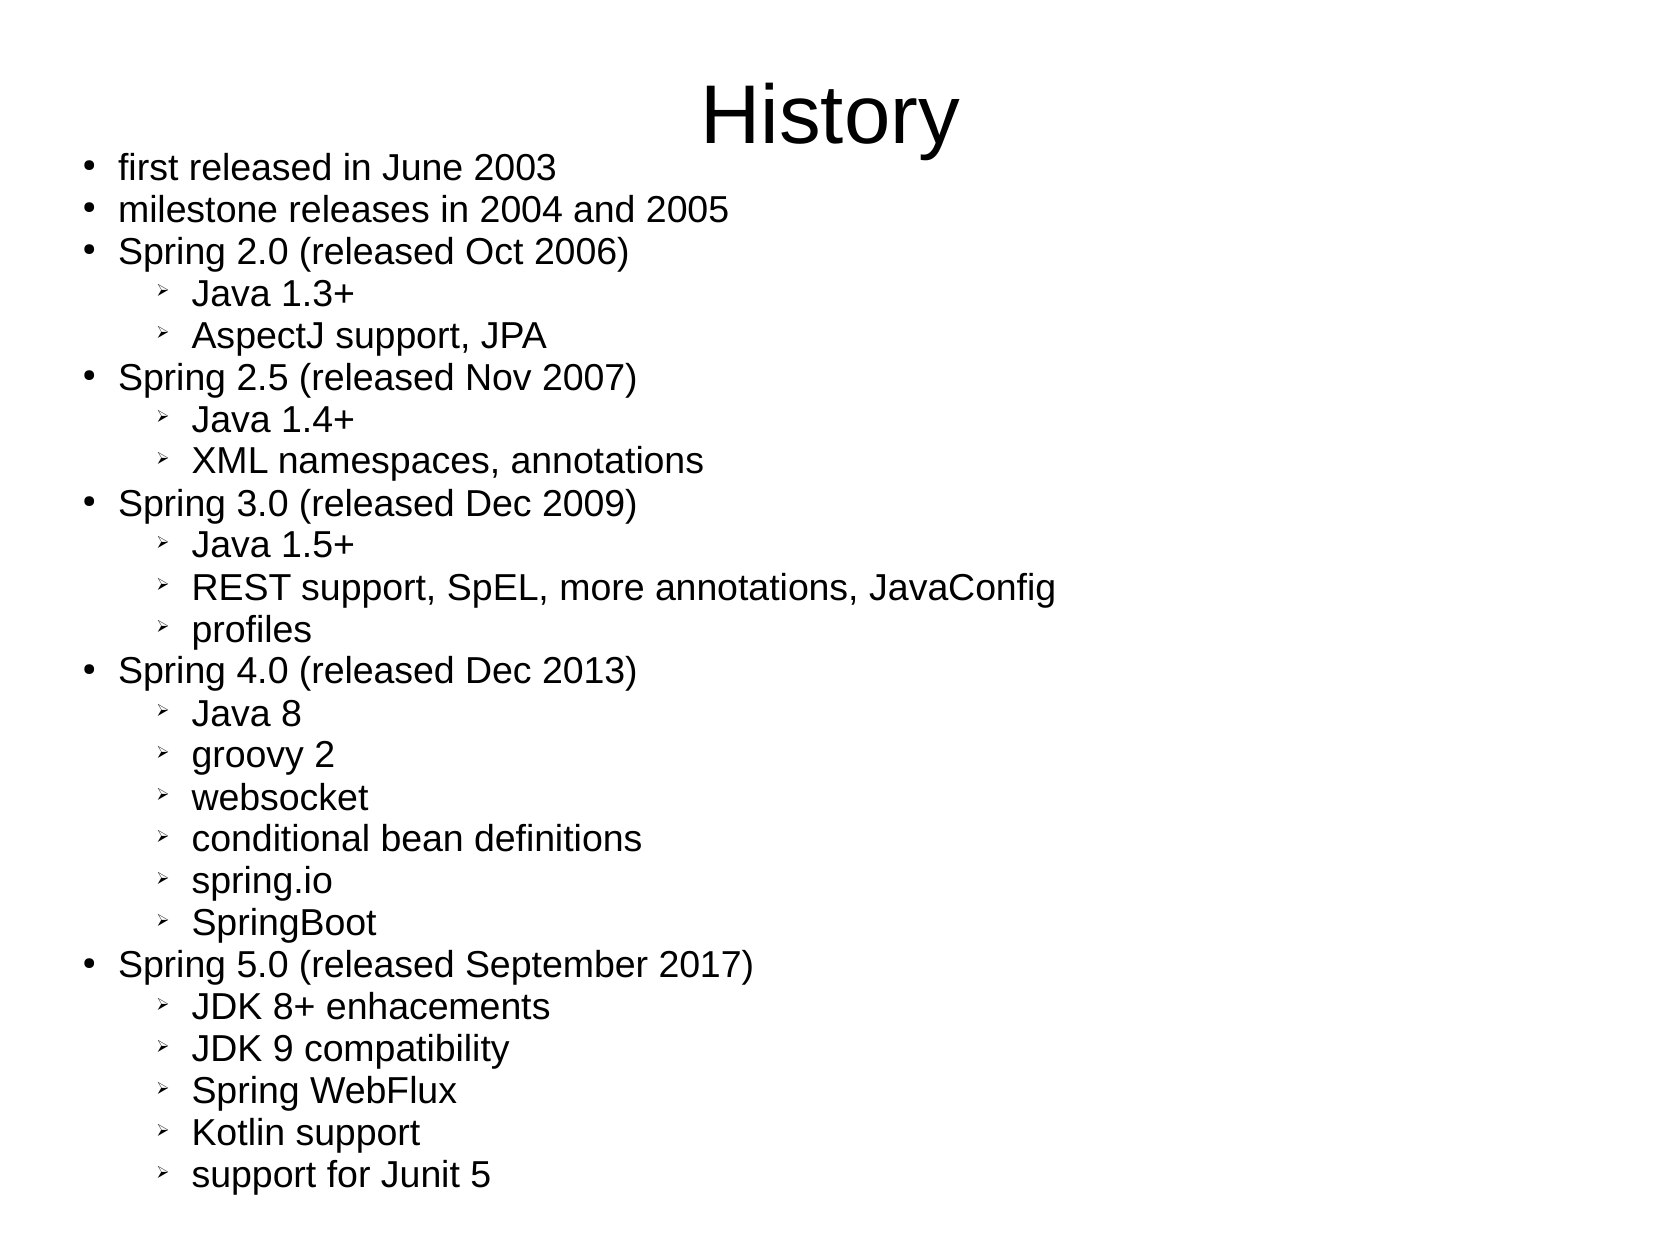

# History
first released in June 2003
milestone releases in 2004 and 2005
Spring 2.0 (released Oct 2006)
Java 1.3+
AspectJ support, JPA
Spring 2.5 (released Nov 2007)
Java 1.4+
XML namespaces, annotations
Spring 3.0 (released Dec 2009)
Java 1.5+
REST support, SpEL, more annotations, JavaConfig
profiles
Spring 4.0 (released Dec 2013)
Java 8
groovy 2
websocket
conditional bean definitions
spring.io
SpringBoot
Spring 5.0 (released September 2017)
JDK 8+ enhacements
JDK 9 compatibility
Spring WebFlux
Kotlin support
support for Junit 5